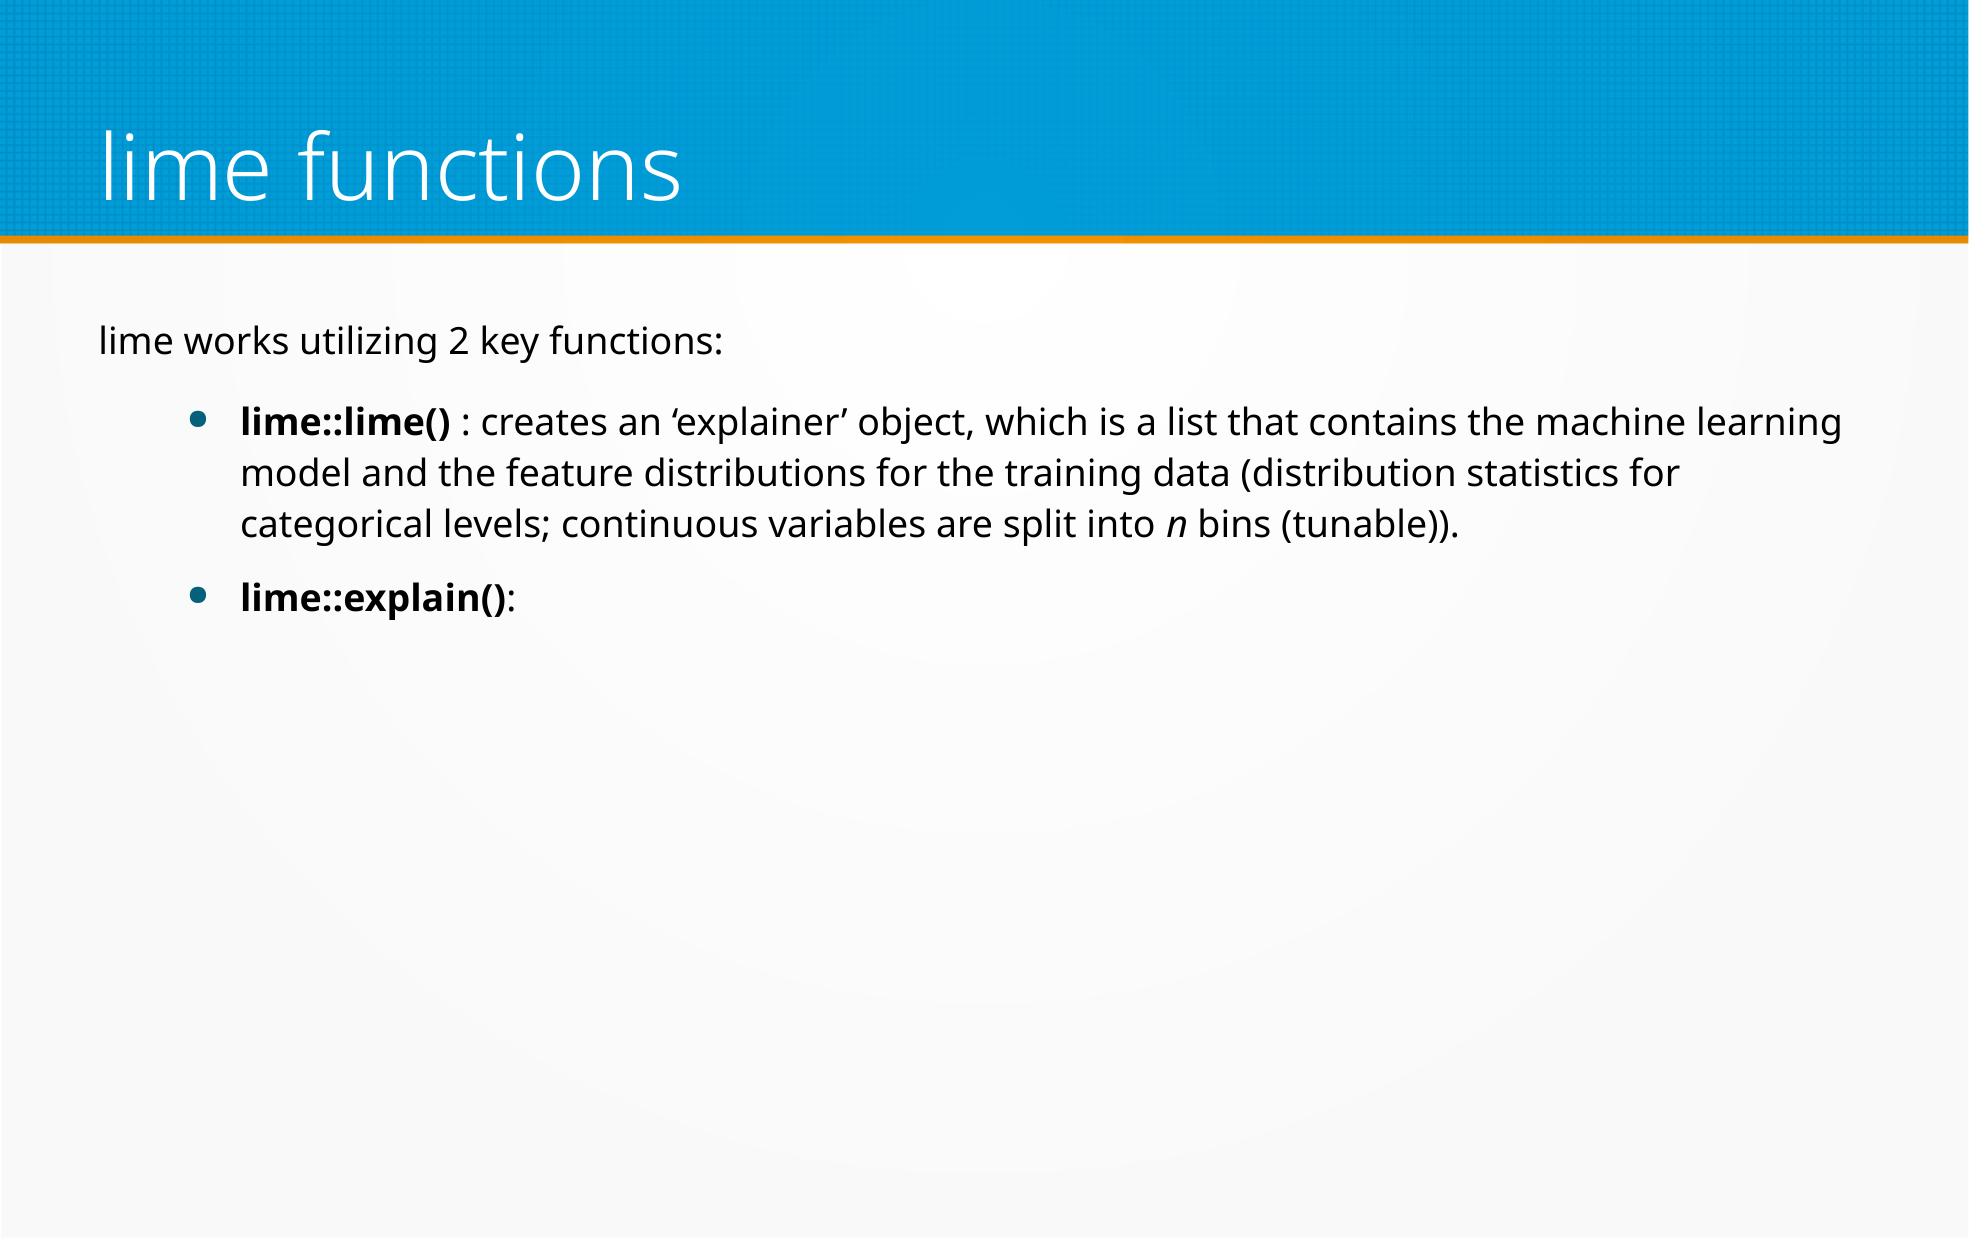

# lime functions
lime works utilizing 2 key functions:
lime::lime() : creates an ‘explainer’ object, which is a list that contains the machine learning model and the feature distributions for the training data (distribution statistics for categorical levels; continuous variables are split into n bins (tunable)).
lime::explain():